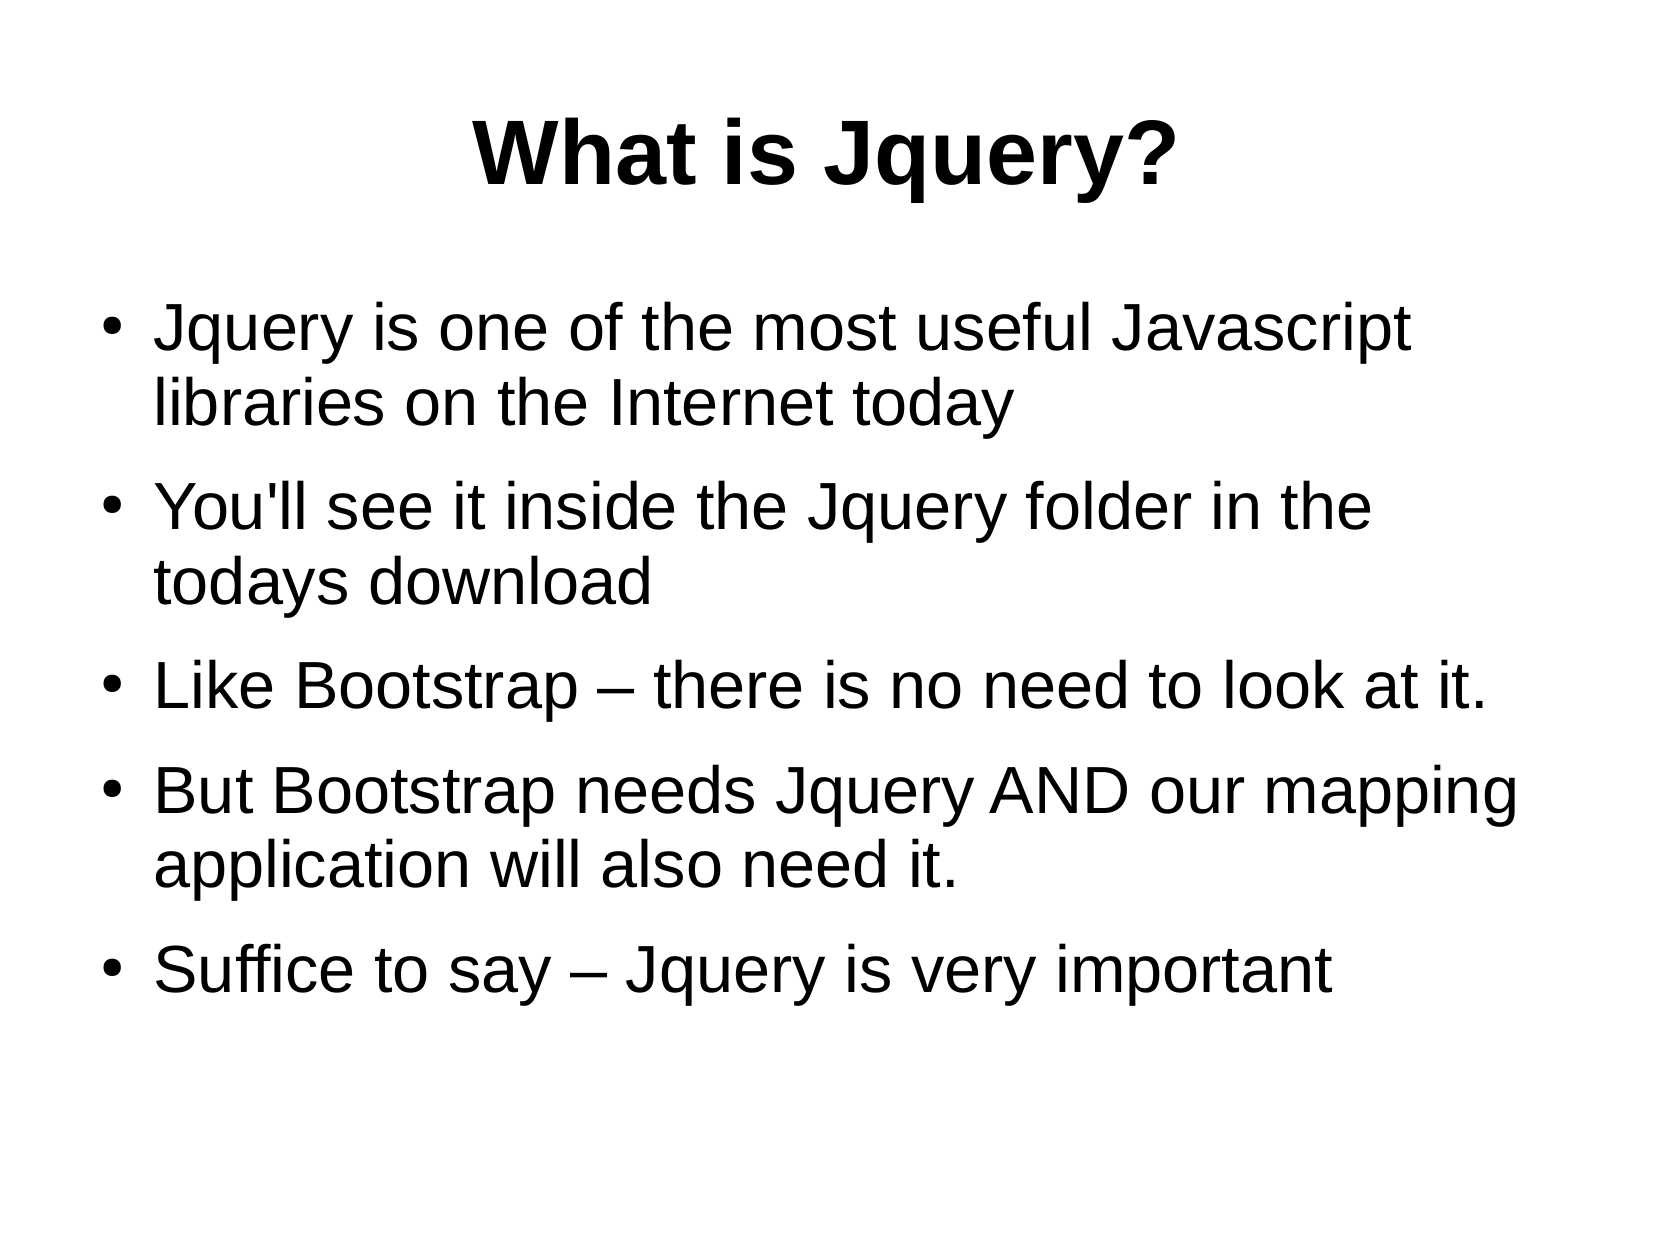

# What is Jquery?
Jquery is one of the most useful Javascript libraries on the Internet today
You'll see it inside the Jquery folder in the todays download
Like Bootstrap – there is no need to look at it.
But Bootstrap needs Jquery AND our mapping application will also need it.
Suffice to say – Jquery is very important